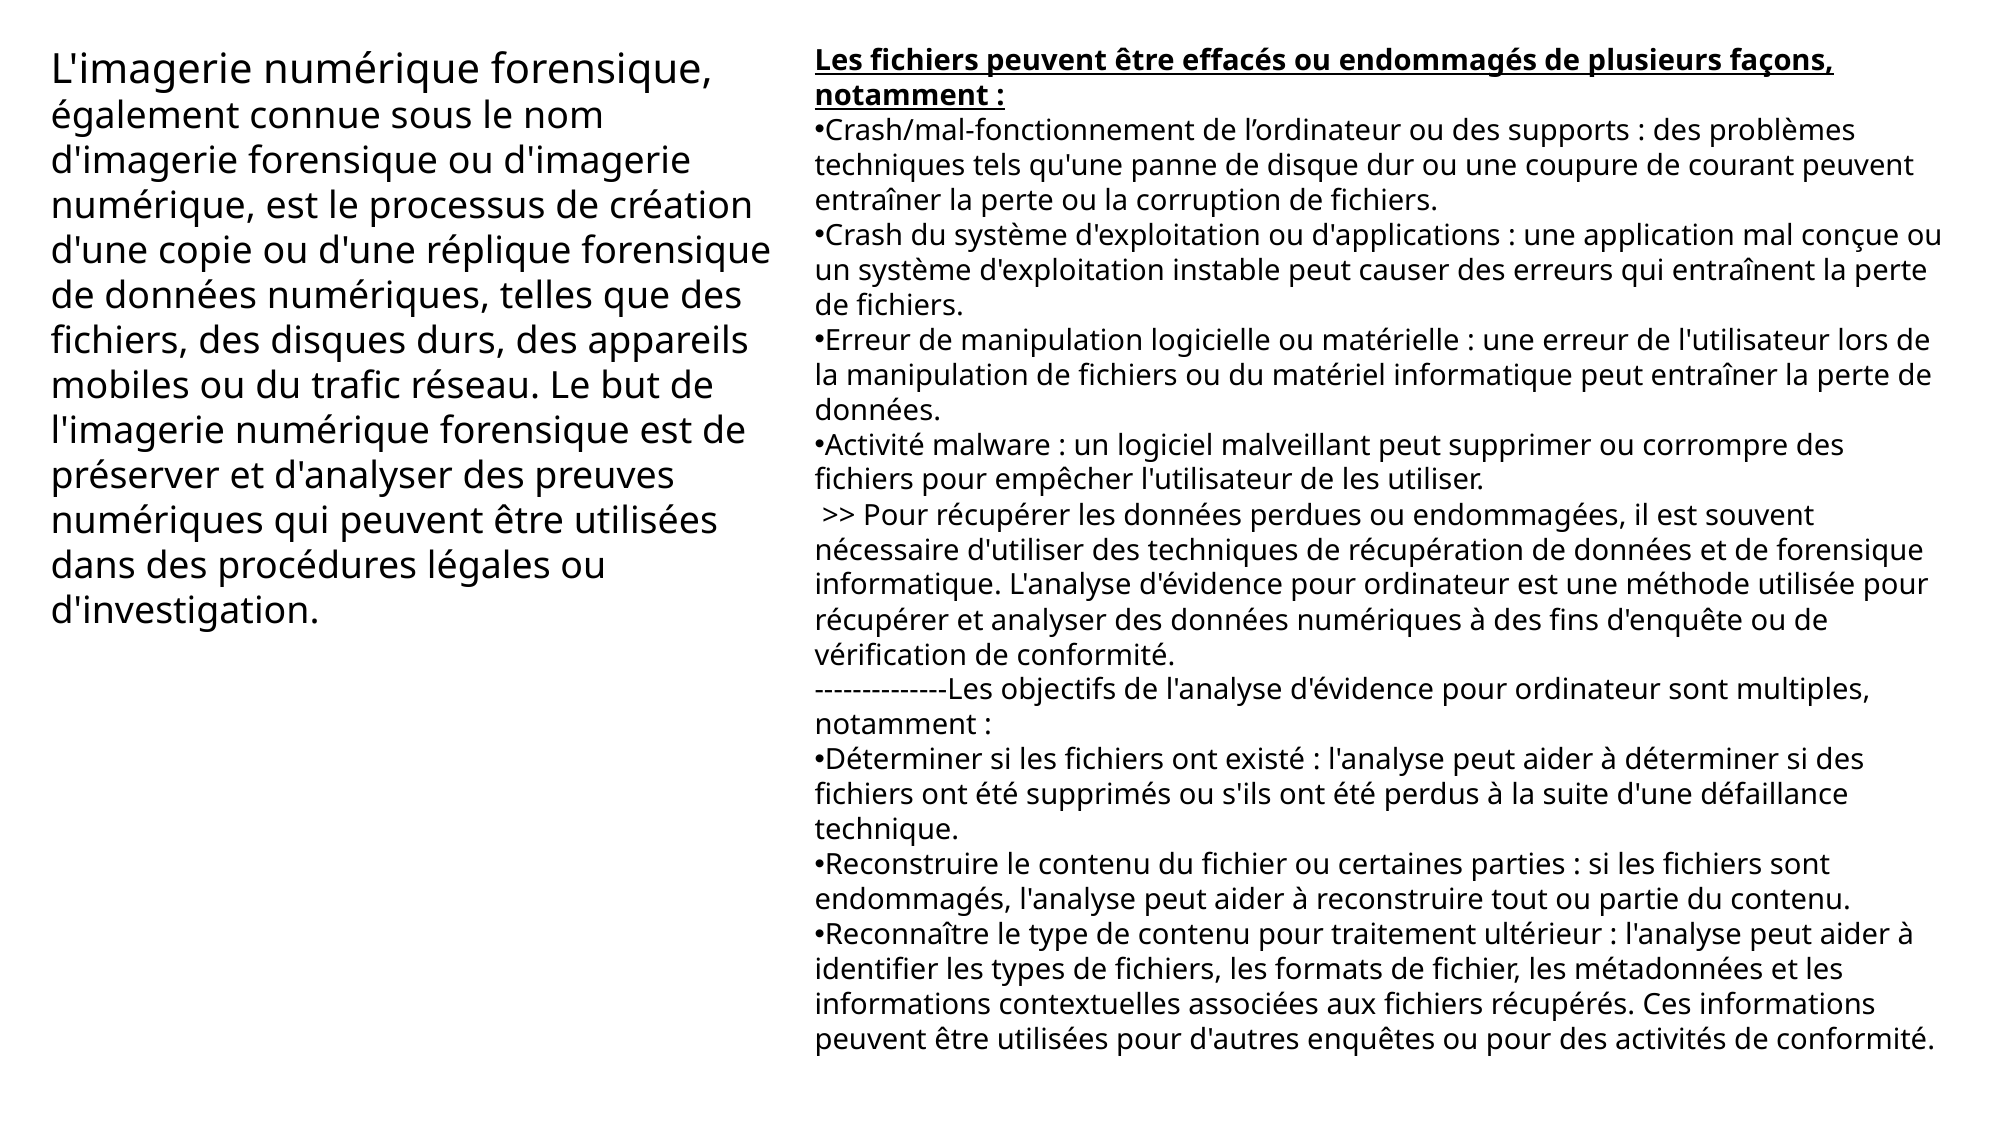

L'imagerie numérique forensique, également connue sous le nom d'imagerie forensique ou d'imagerie numérique, est le processus de création d'une copie ou d'une réplique forensique de données numériques, telles que des fichiers, des disques durs, des appareils mobiles ou du trafic réseau. Le but de l'imagerie numérique forensique est de préserver et d'analyser des preuves numériques qui peuvent être utilisées dans des procédures légales ou d'investigation.
Les fichiers peuvent être effacés ou endommagés de plusieurs façons, notamment :
Crash/mal-fonctionnement de l’ordinateur ou des supports : des problèmes techniques tels qu'une panne de disque dur ou une coupure de courant peuvent entraîner la perte ou la corruption de fichiers.
Crash du système d'exploitation ou d'applications : une application mal conçue ou un système d'exploitation instable peut causer des erreurs qui entraînent la perte de fichiers.
Erreur de manipulation logicielle ou matérielle : une erreur de l'utilisateur lors de la manipulation de fichiers ou du matériel informatique peut entraîner la perte de données.
Activité malware : un logiciel malveillant peut supprimer ou corrompre des fichiers pour empêcher l'utilisateur de les utiliser.
 >> Pour récupérer les données perdues ou endommagées, il est souvent nécessaire d'utiliser des techniques de récupération de données et de forensique informatique. L'analyse d'évidence pour ordinateur est une méthode utilisée pour récupérer et analyser des données numériques à des fins d'enquête ou de vérification de conformité.
--------------Les objectifs de l'analyse d'évidence pour ordinateur sont multiples, notamment :
Déterminer si les fichiers ont existé : l'analyse peut aider à déterminer si des fichiers ont été supprimés ou s'ils ont été perdus à la suite d'une défaillance technique.
Reconstruire le contenu du fichier ou certaines parties : si les fichiers sont endommagés, l'analyse peut aider à reconstruire tout ou partie du contenu.
Reconnaître le type de contenu pour traitement ultérieur : l'analyse peut aider à identifier les types de fichiers, les formats de fichier, les métadonnées et les informations contextuelles associées aux fichiers récupérés. Ces informations peuvent être utilisées pour d'autres enquêtes ou pour des activités de conformité.